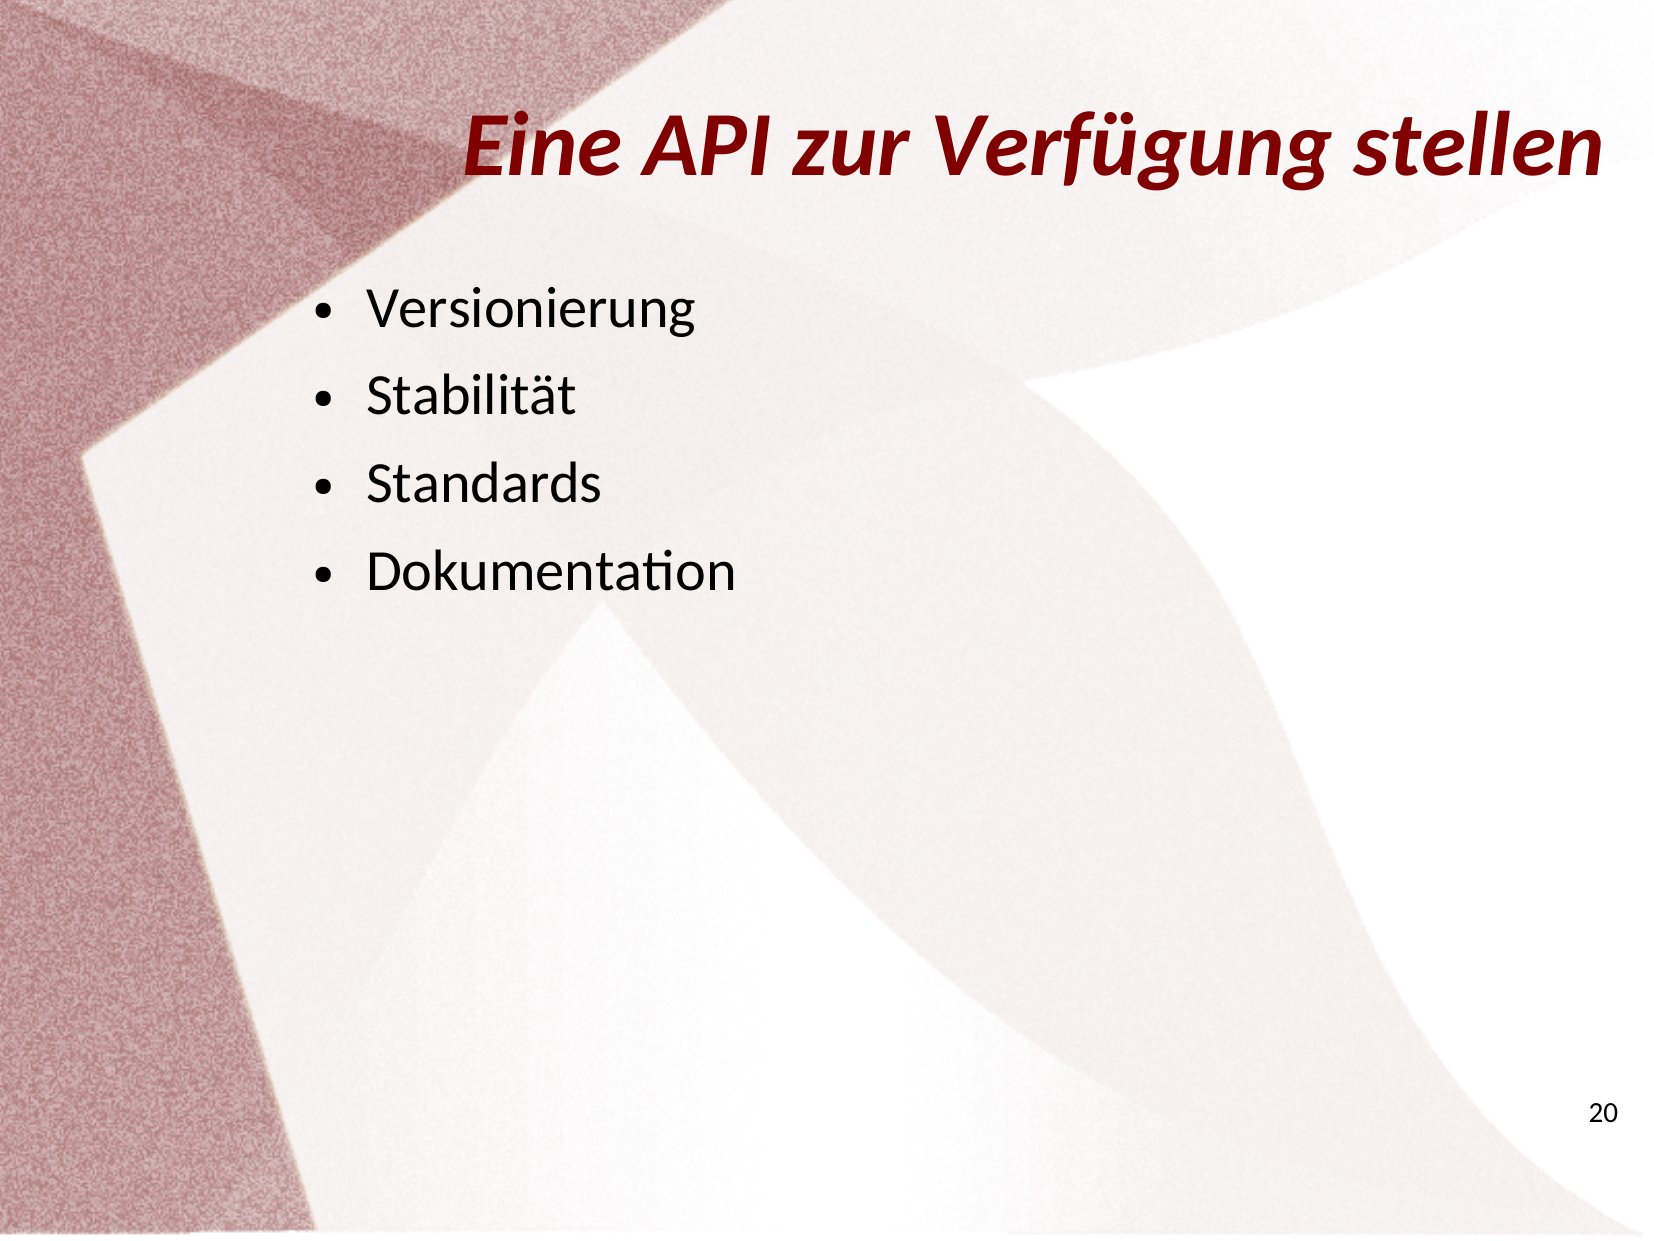

# Eine API zur Verfügung stellen
Versionierung
Stabilität
Standards
Dokumentation
20